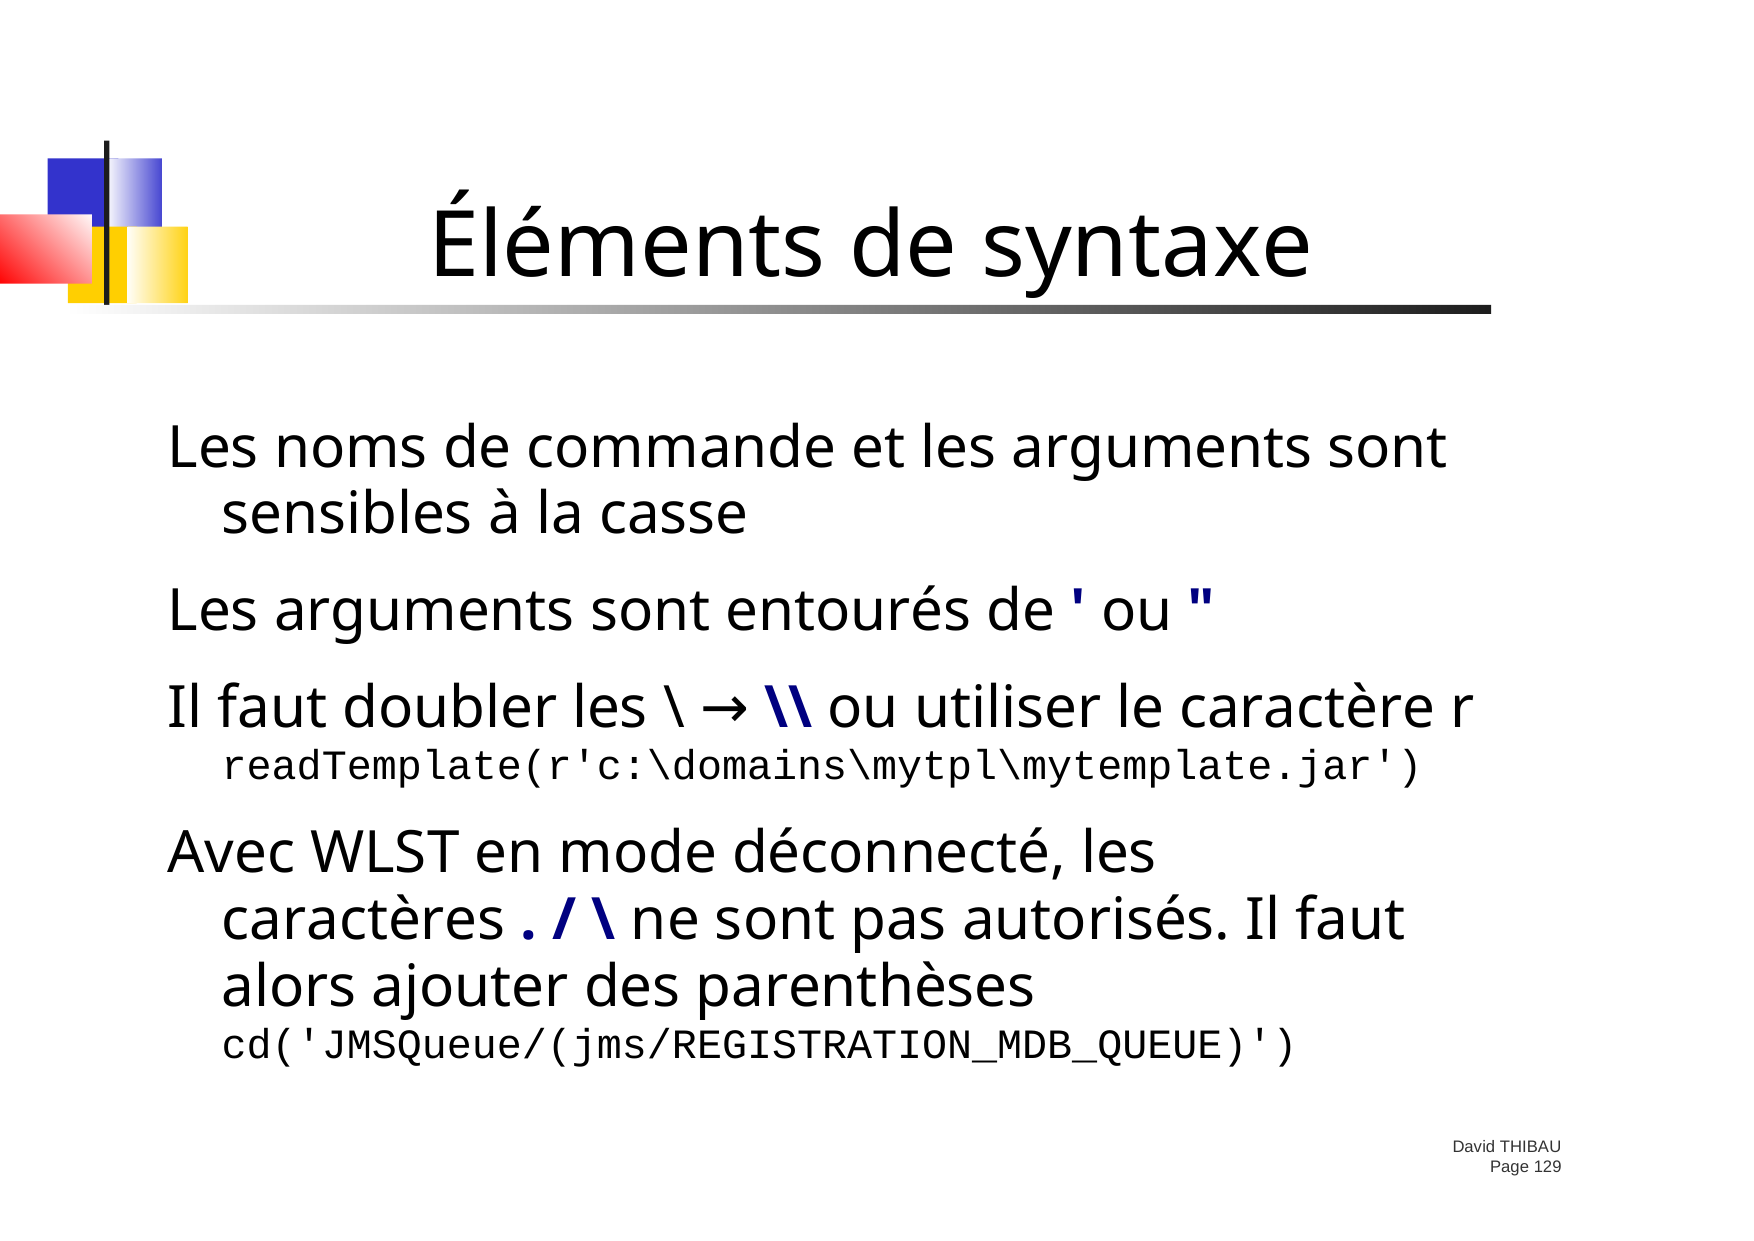

# Éléments de syntaxe
Les noms de commande et les arguments sont sensibles à la casse
Les arguments sont entourés de ' ou "
Il faut doubler les \ → \\ ou utiliser le caractère r
readTemplate(r'c:\domains\mytpl\mytemplate.jar')
Avec WLST en mode déconnecté, les caractères . / \ ne sont pas autorisés. Il faut alors ajouter des parenthèses
cd('JMSQueue/(jms/REGISTRATION_MDB_QUEUE)')